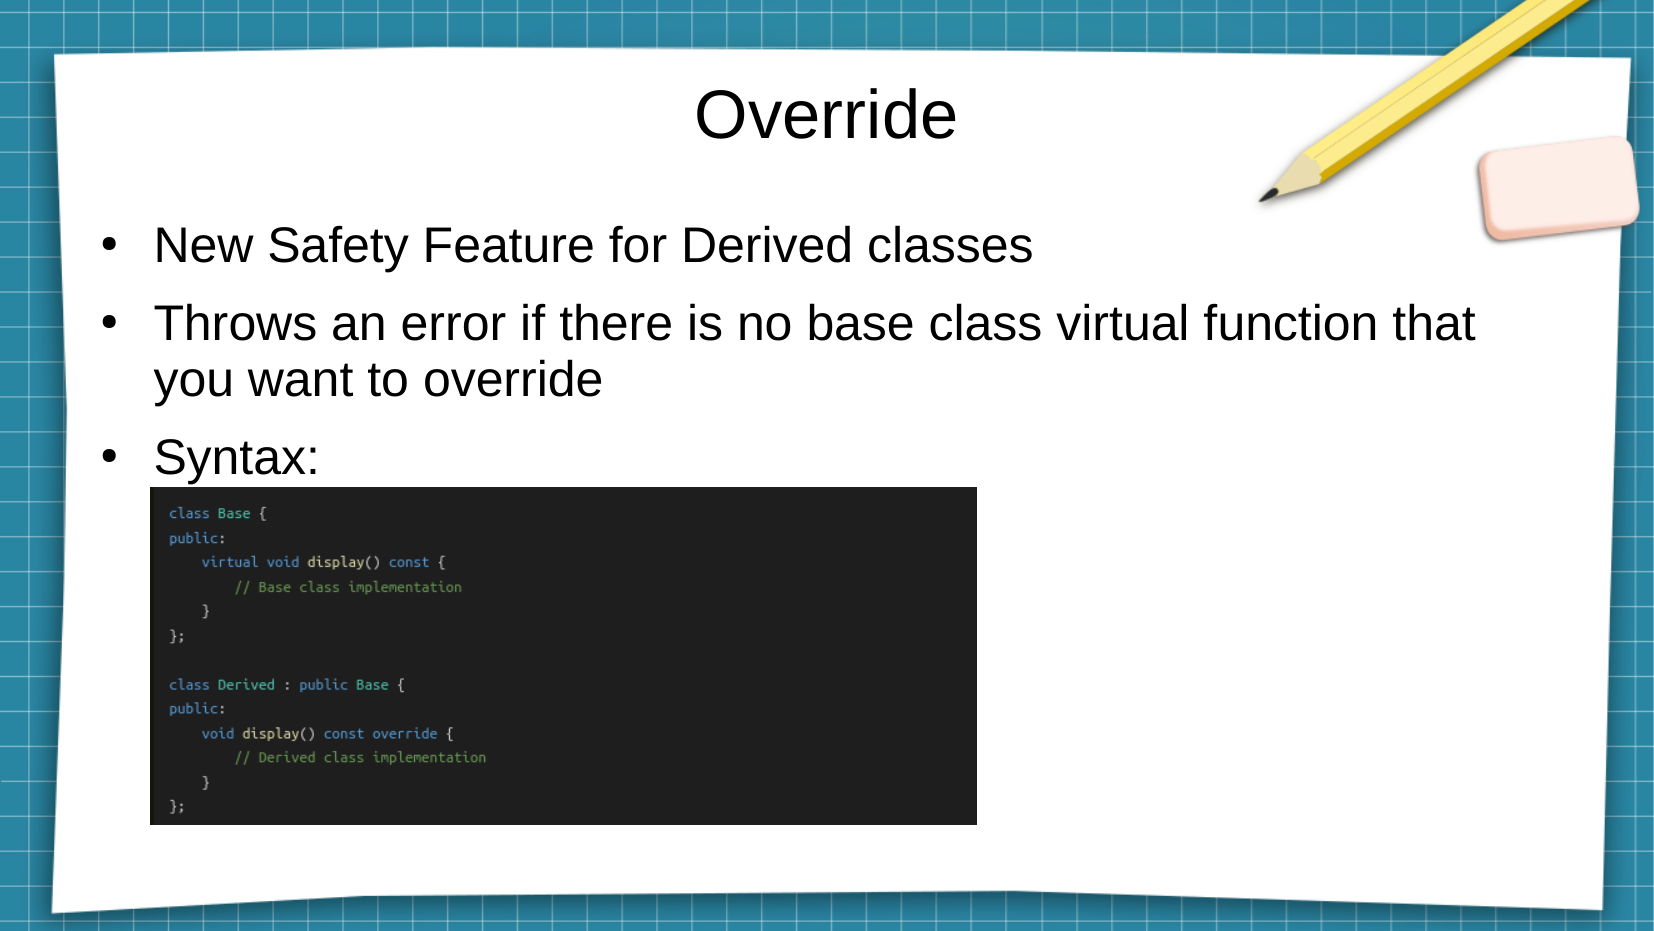

# Override
New Safety Feature for Derived classes
Throws an error if there is no base class virtual function that you want to override
Syntax: